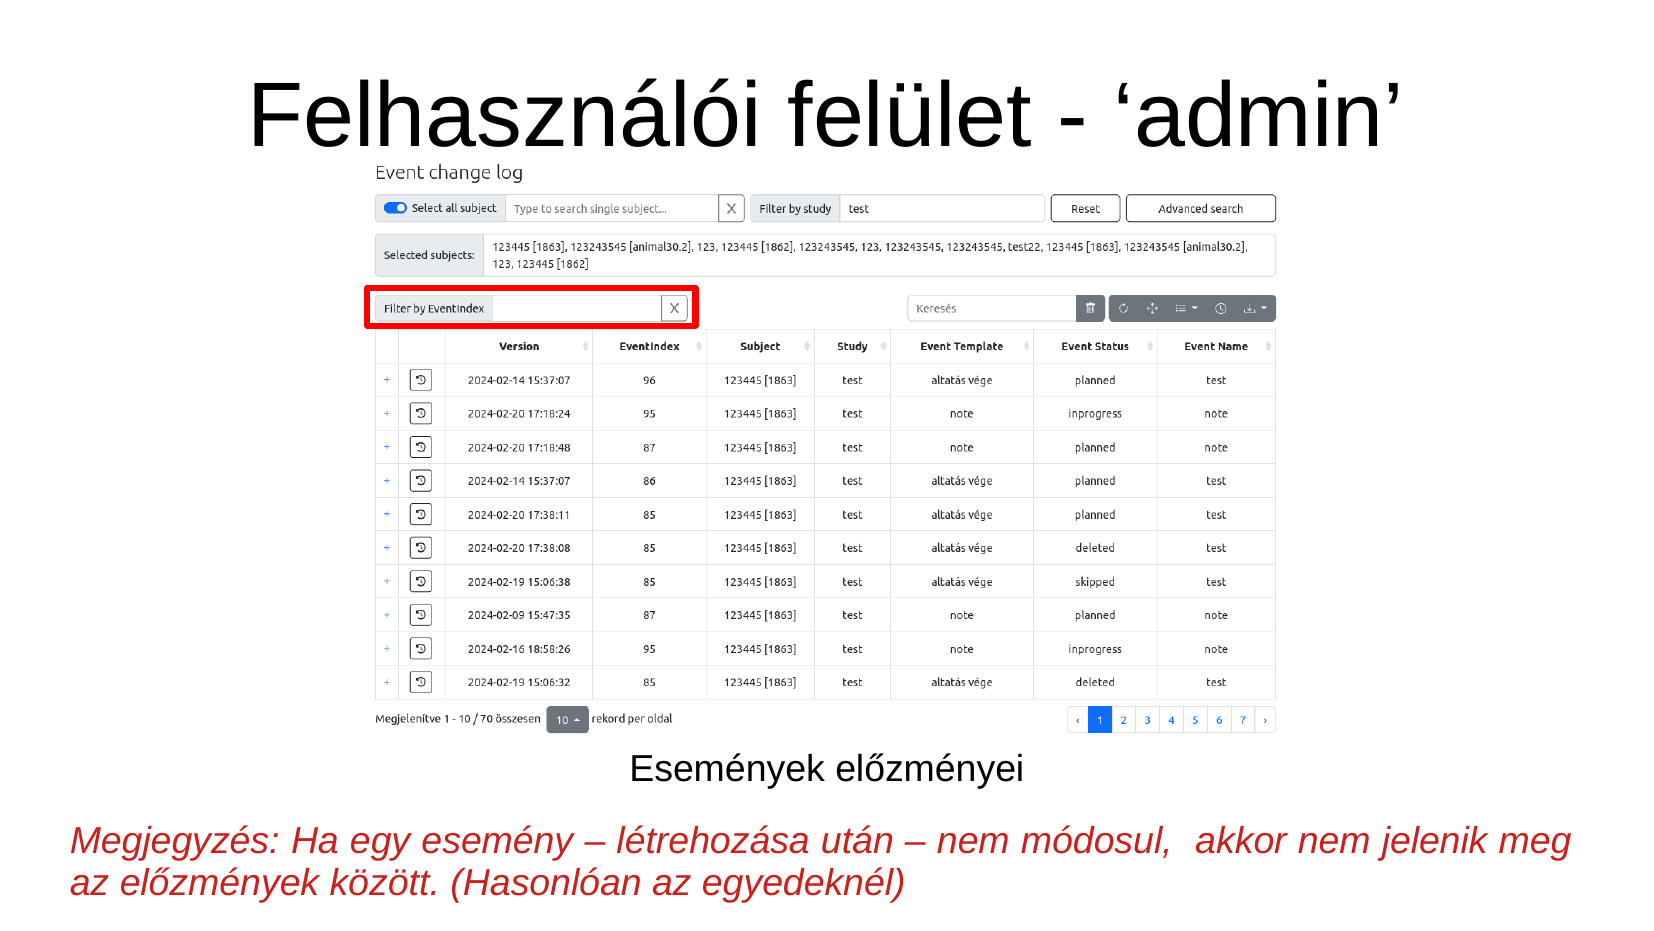

# Felhasználói felület - ‘admin’
Események előzményei
Megjegyzés: Ha egy esemény – létrehozása után – nem módosul, akkor nem jelenik meg az előzmények között. (Hasonlóan az egyedeknél)